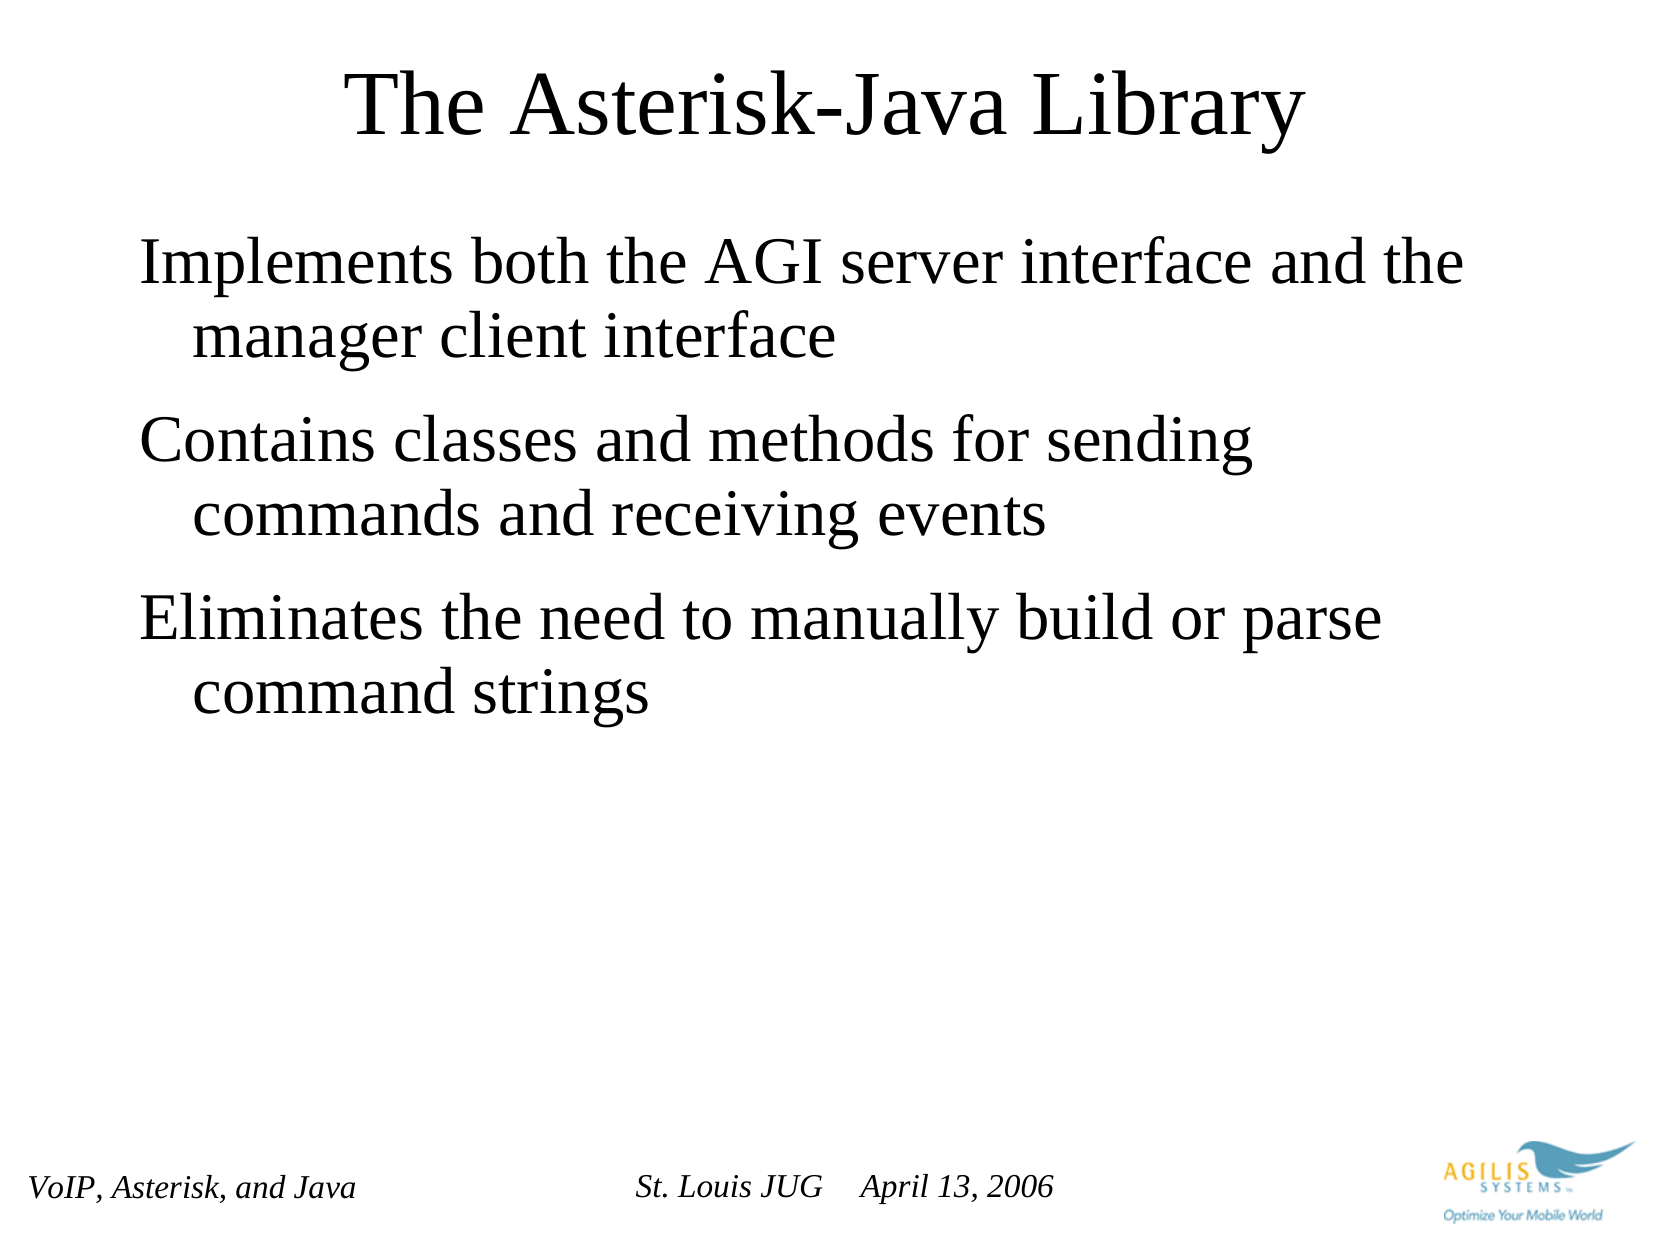

# The Asterisk-Java Library
Implements both the AGI server interface and the manager client interface
Contains classes and methods for sending commands and receiving events
Eliminates the need to manually build or parse command strings